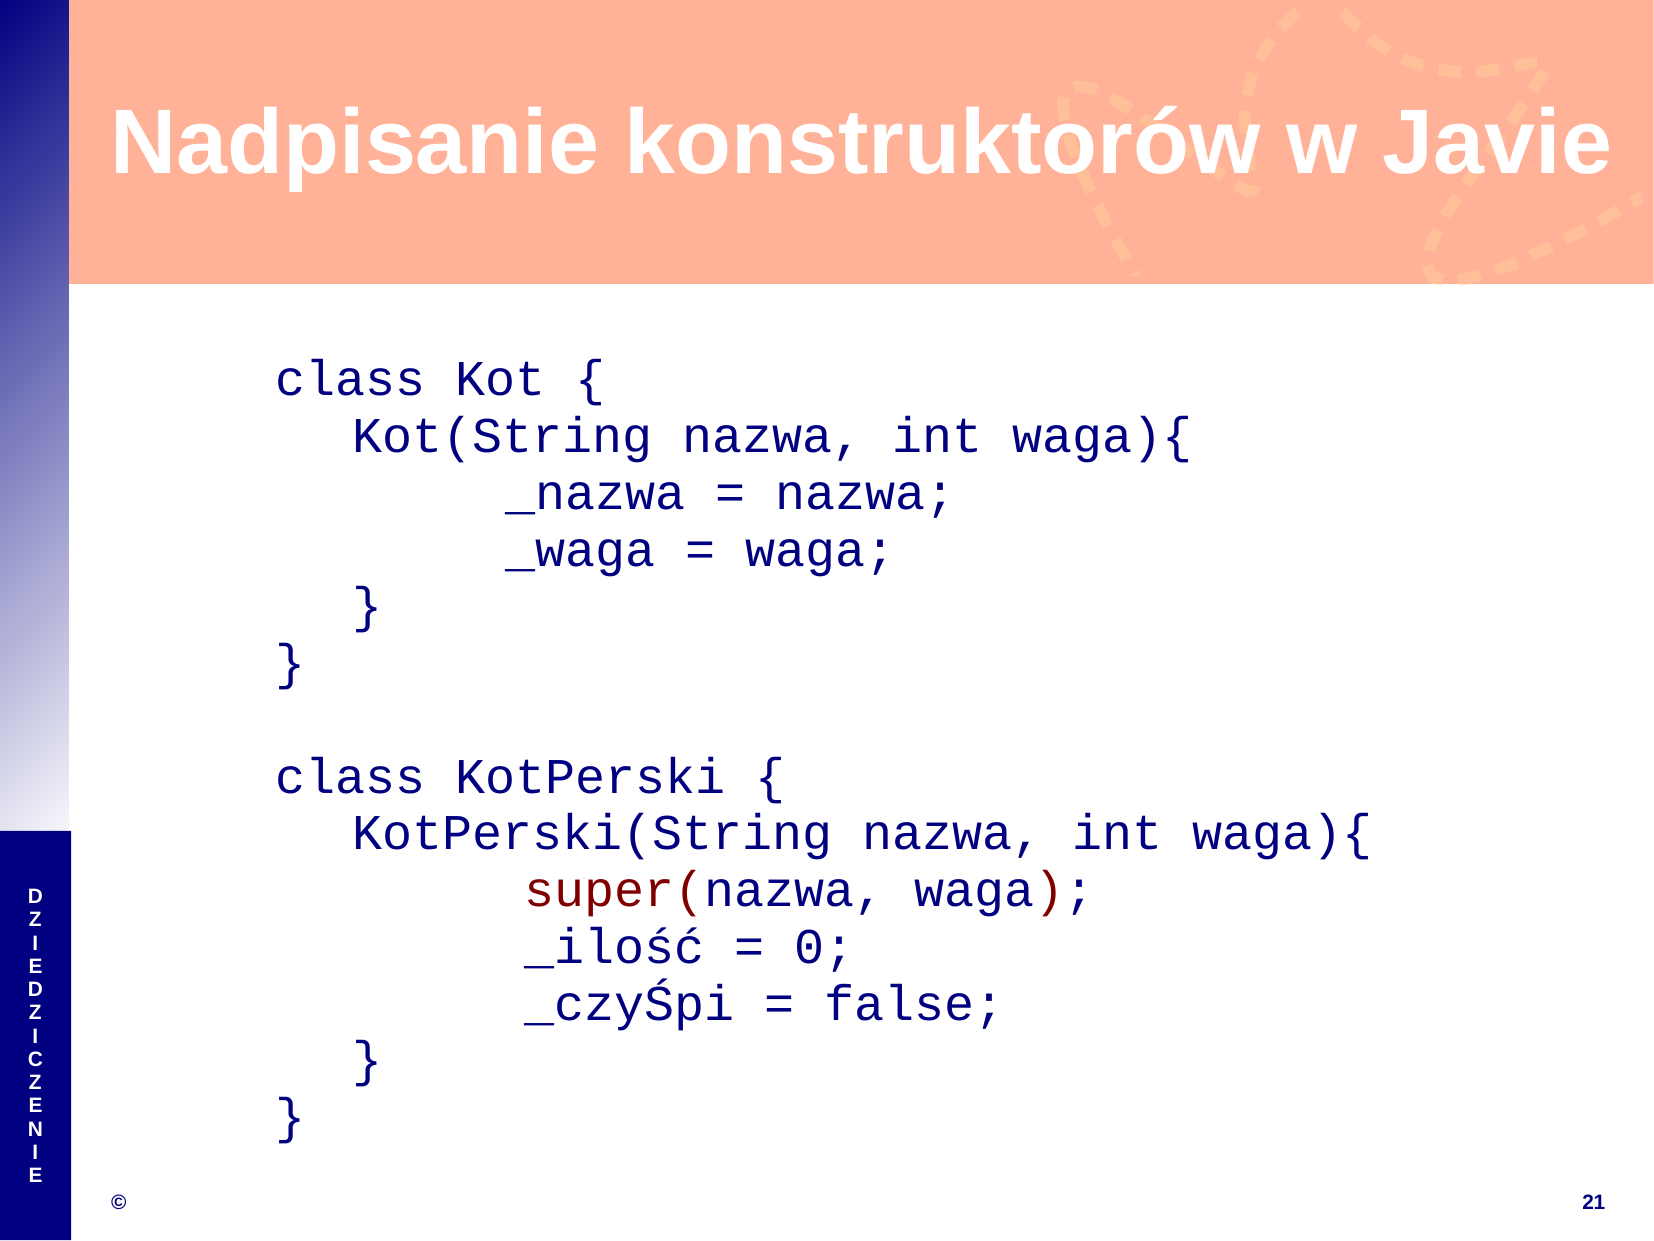

# Nadpisanie konstruktorów w Javie
class Kot {
Kot(String nazwa, int waga){
_nazwa = nazwa;
_waga = waga;
}
}
class KotPerski {
KotPerski(String nazwa, int waga){
 super(nazwa, waga);
 _ilość = 0;
 _czyŚpi = false;
}
}
D
Z
I
E
D
Z
I
C
Z
E
N
I
E